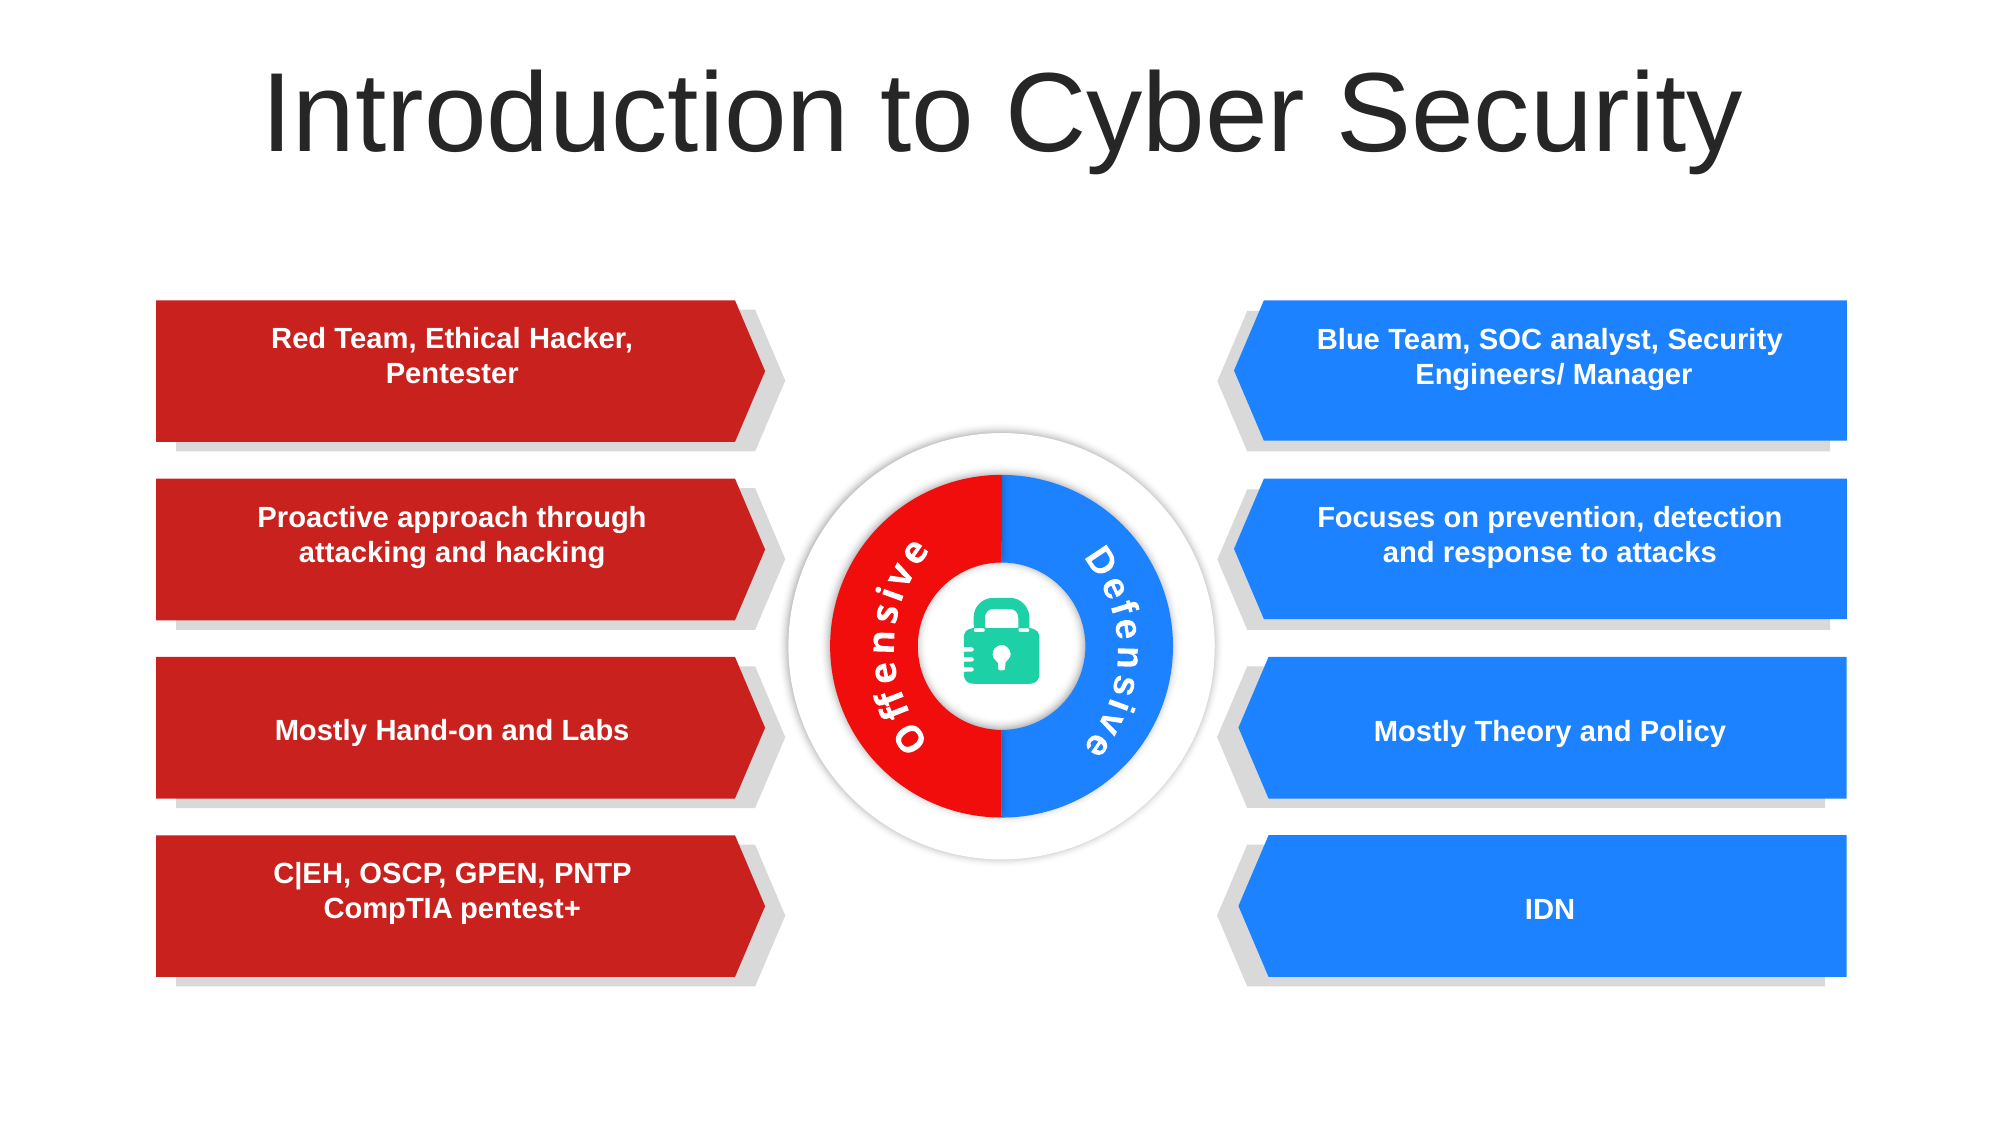

# Introduction to Cyber Security
Red Team, Ethical Hacker, Pentester
Blue Team, SOC analyst, Security Engineers/ Manager
Offensive
Defensive
Proactive approach through attacking and hacking
Focuses on prevention, detection and response to attacks
Mostly Hand-on and Labs
Mostly Theory and Policy
C|EH, OSCP, GPEN, PNTP CompTIA pentest+
IDN